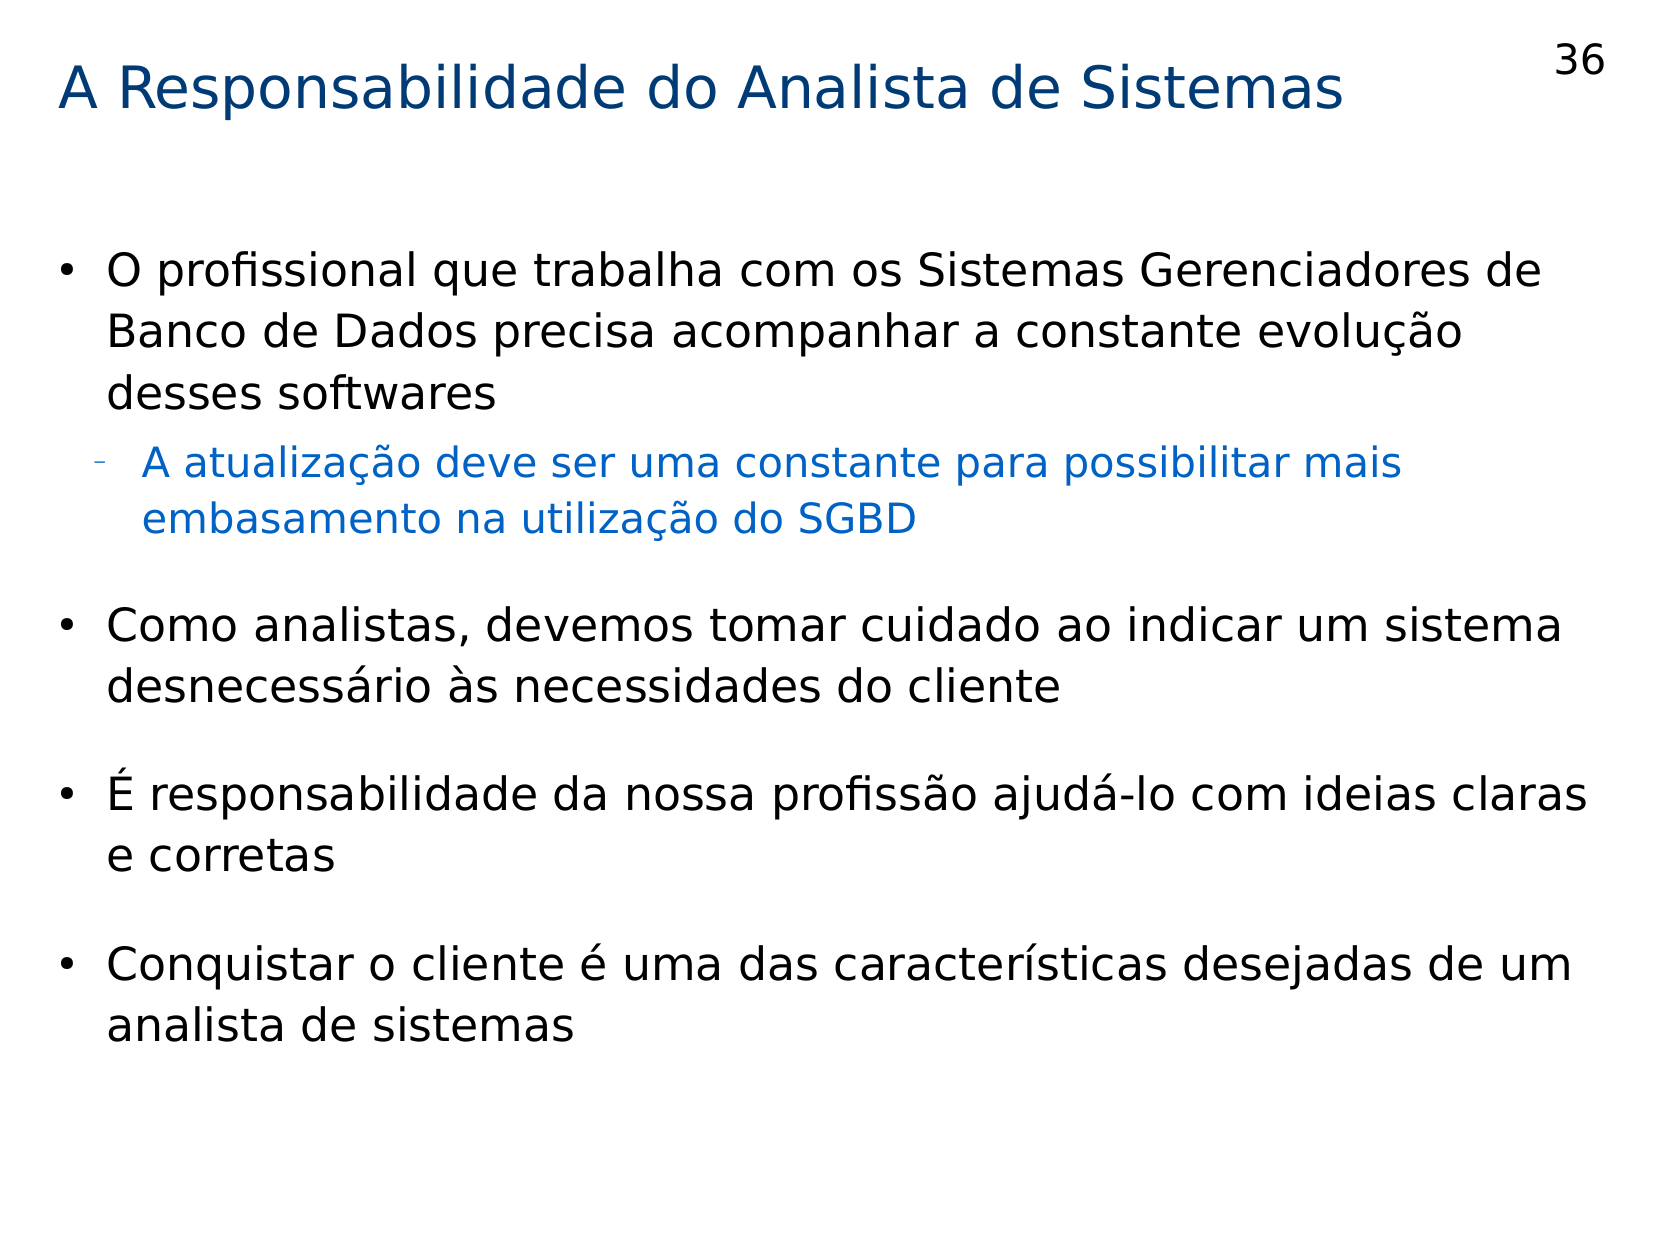

# A Responsabilidade do Analista de Sistemas
36
O profissional que trabalha com os Sistemas Gerenciadores de Banco de Dados precisa acompanhar a constante evolução desses softwares
A atualização deve ser uma constante para possibilitar mais embasamento na utilização do SGBD
Como analistas, devemos tomar cuidado ao indicar um sistema desnecessário às necessidades do cliente
É responsabilidade da nossa profissão ajudá-lo com ideias claras e corretas
Conquistar o cliente é uma das características desejadas de um analista de sistemas